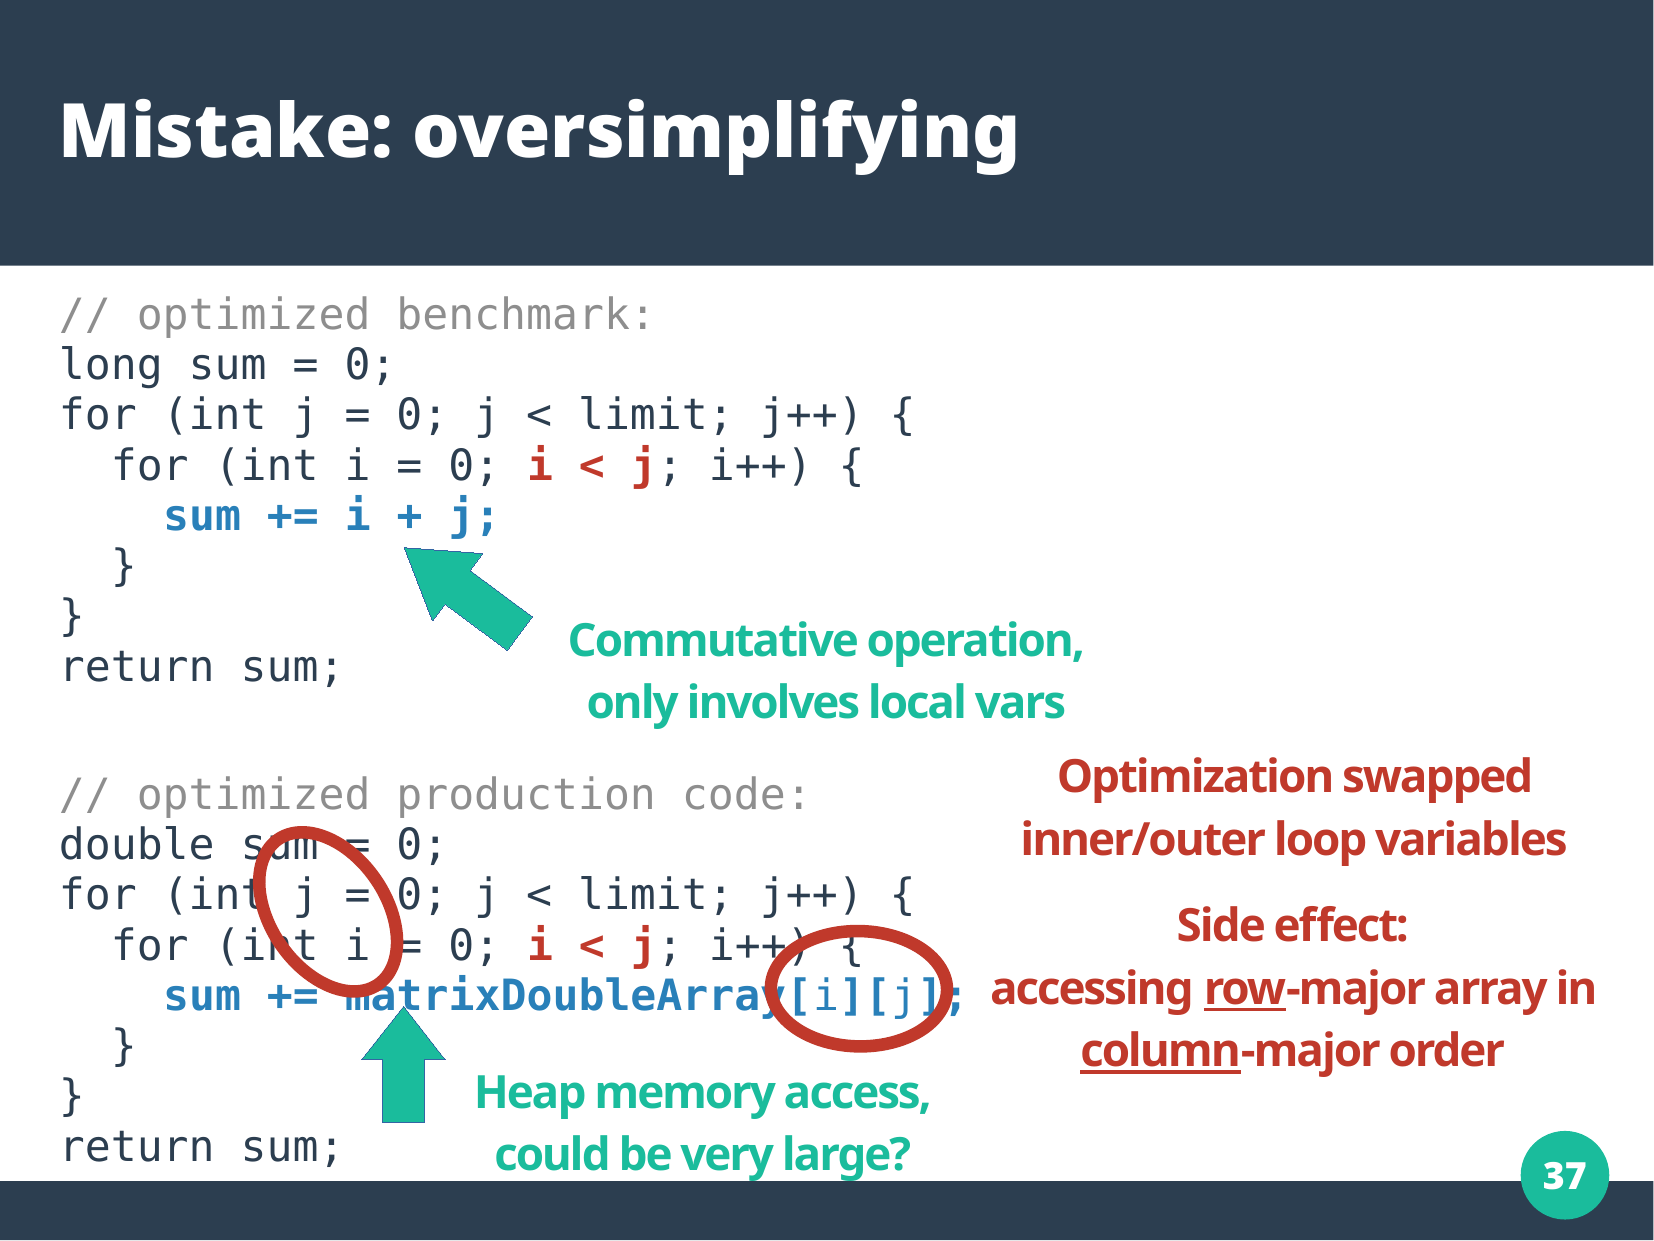

# Mistake: oversimplifying
// optimized benchmark:
long sum = 0;
for (int j = 0; j < limit; j++) {
 for (int i = 0; i < j; i++) {
 sum += i + j;
 }
}
return sum;
// optimized production code:
double sum = 0;
for (int j = 0; j < limit; j++) {
 for (int i = 0; i < j; i++) {
 sum += matrixDoubleArray[i][j];
 }
}
return sum;
Commutative operation,
only involves local vars
Optimization swapped inner/outer loop variables
Side effect:
accessing row-major array in column-major order
Heap memory access,
could be very large?
37